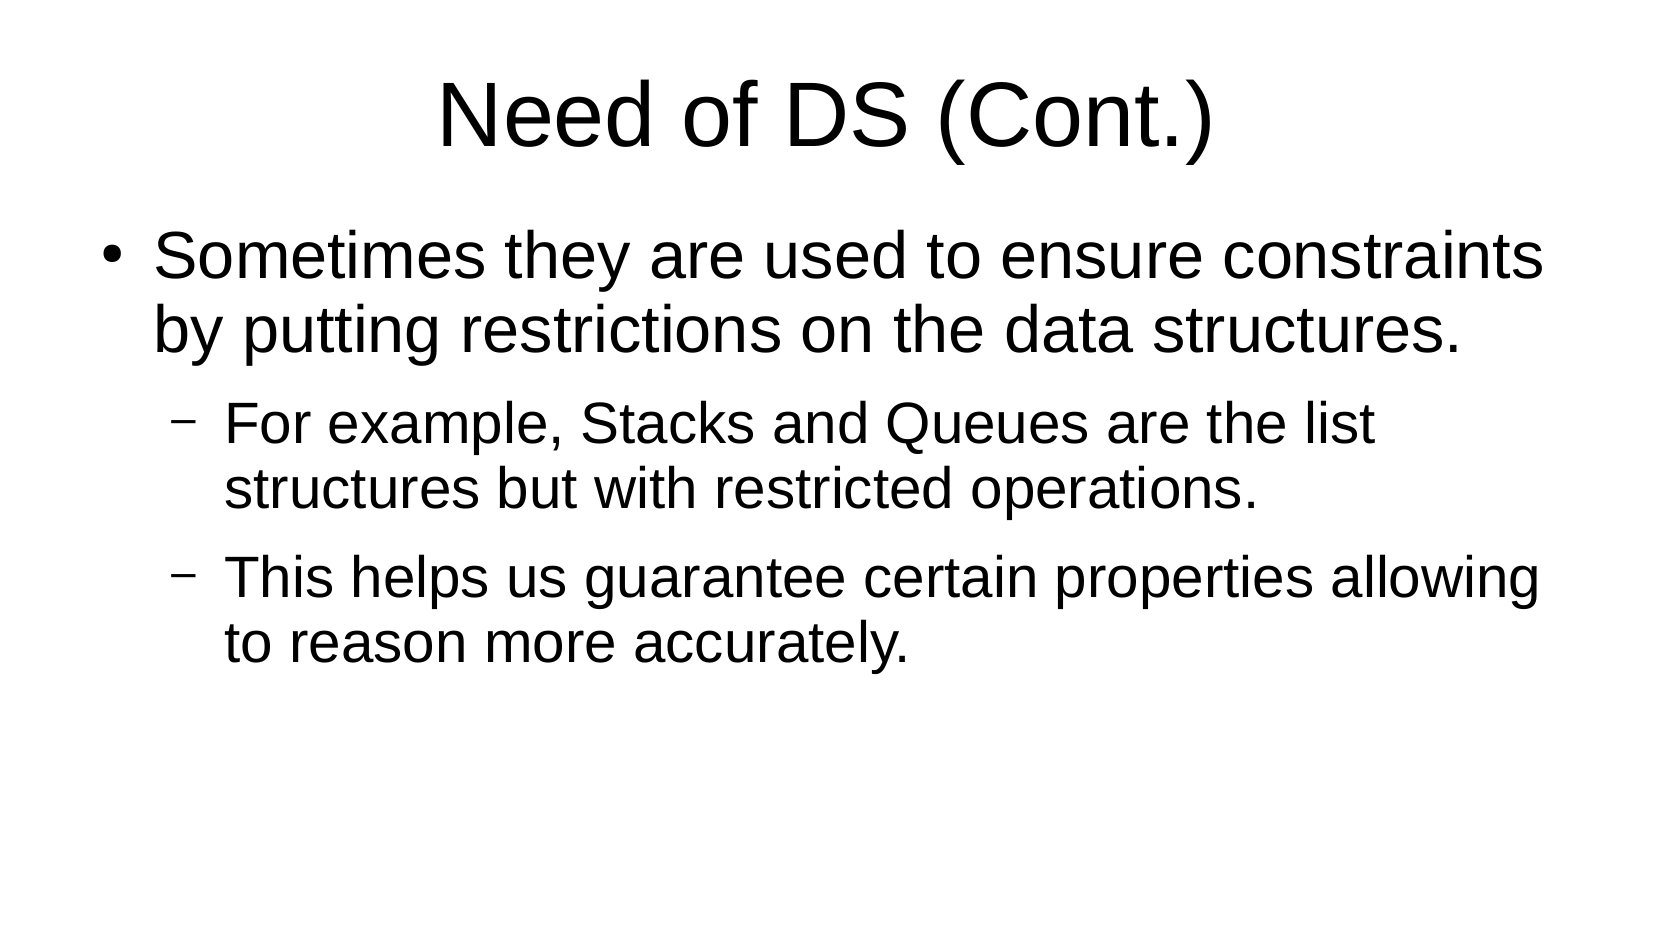

# Need of DS (Cont.)
Sometimes they are used to ensure constraints by putting restrictions on the data structures.
For example, Stacks and Queues are the list structures but with restricted operations.
This helps us guarantee certain properties allowing to reason more accurately.